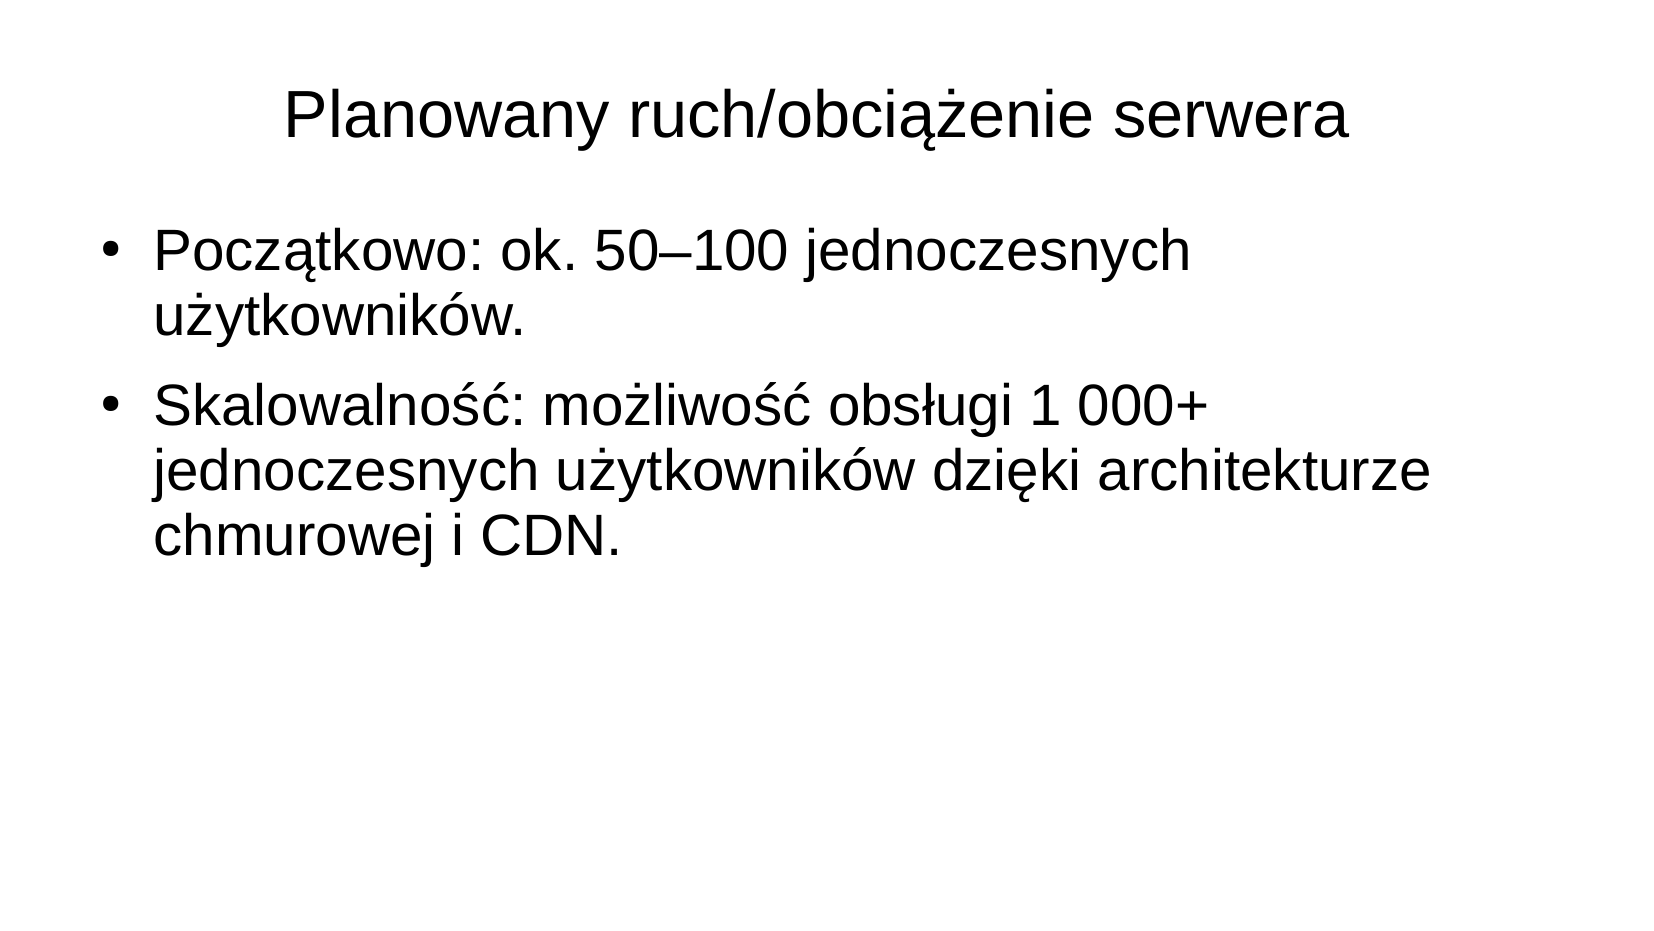

# Planowany ruch/obciążenie serwera
Początkowo: ok. 50–100 jednoczesnych użytkowników.
Skalowalność: możliwość obsługi 1 000+ jednoczesnych użytkowników dzięki architekturze chmurowej i CDN.